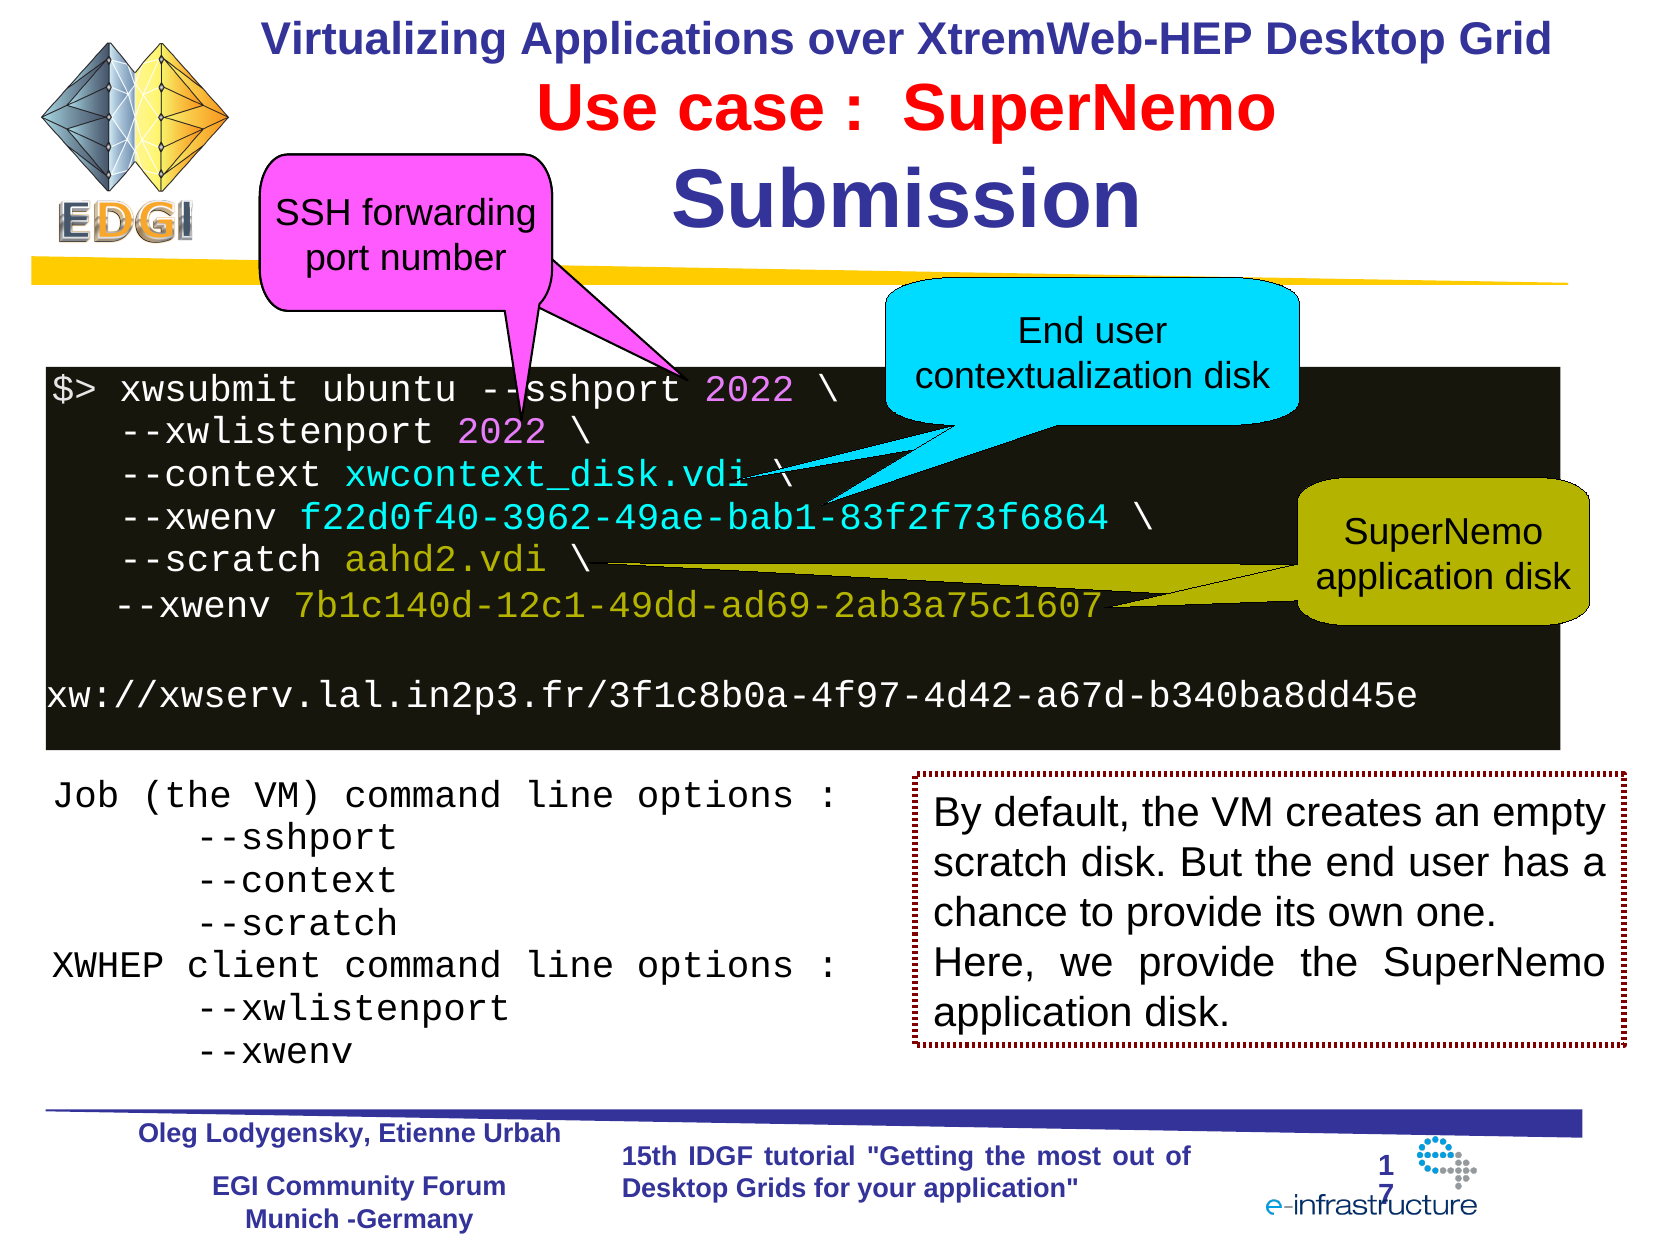

Virtualizing Applications over XtremWeb-HEP Desktop Grid
Use case : SuperNemo
Submission
SSH forwarding port number
SSH forwarding port number
The end user
contectualization disk
End user
contextualization disk
$> xwsubmit ubuntu --sshport 2022 \
 --xwlistenport 2022 \
 --context xwcontext_disk.vdi \
 --xwenv f22d0f40-3962-49ae-bab1-83f2f73f6864 \
 --scratch aahd2.vdi \
 --xwenv 7b1c140d-12c1-49dd-ad69-2ab3a75c1607
xw://xwserv.lal.in2p3.fr/3f1c8b0a-4f97-4d42-a67d-b340ba8dd45e
SuperNemo
application disk
SuperNemo
application disk
Job (the VM) command line options :
	--sshport
	--context
	--scratch
XWHEP client command line options :
	--xwlistenport
	--xwenv
By default, the VM creates an empty scratch disk. But the end user has a chance to provide its own one.
Here, we provide the SuperNemo application disk.
17